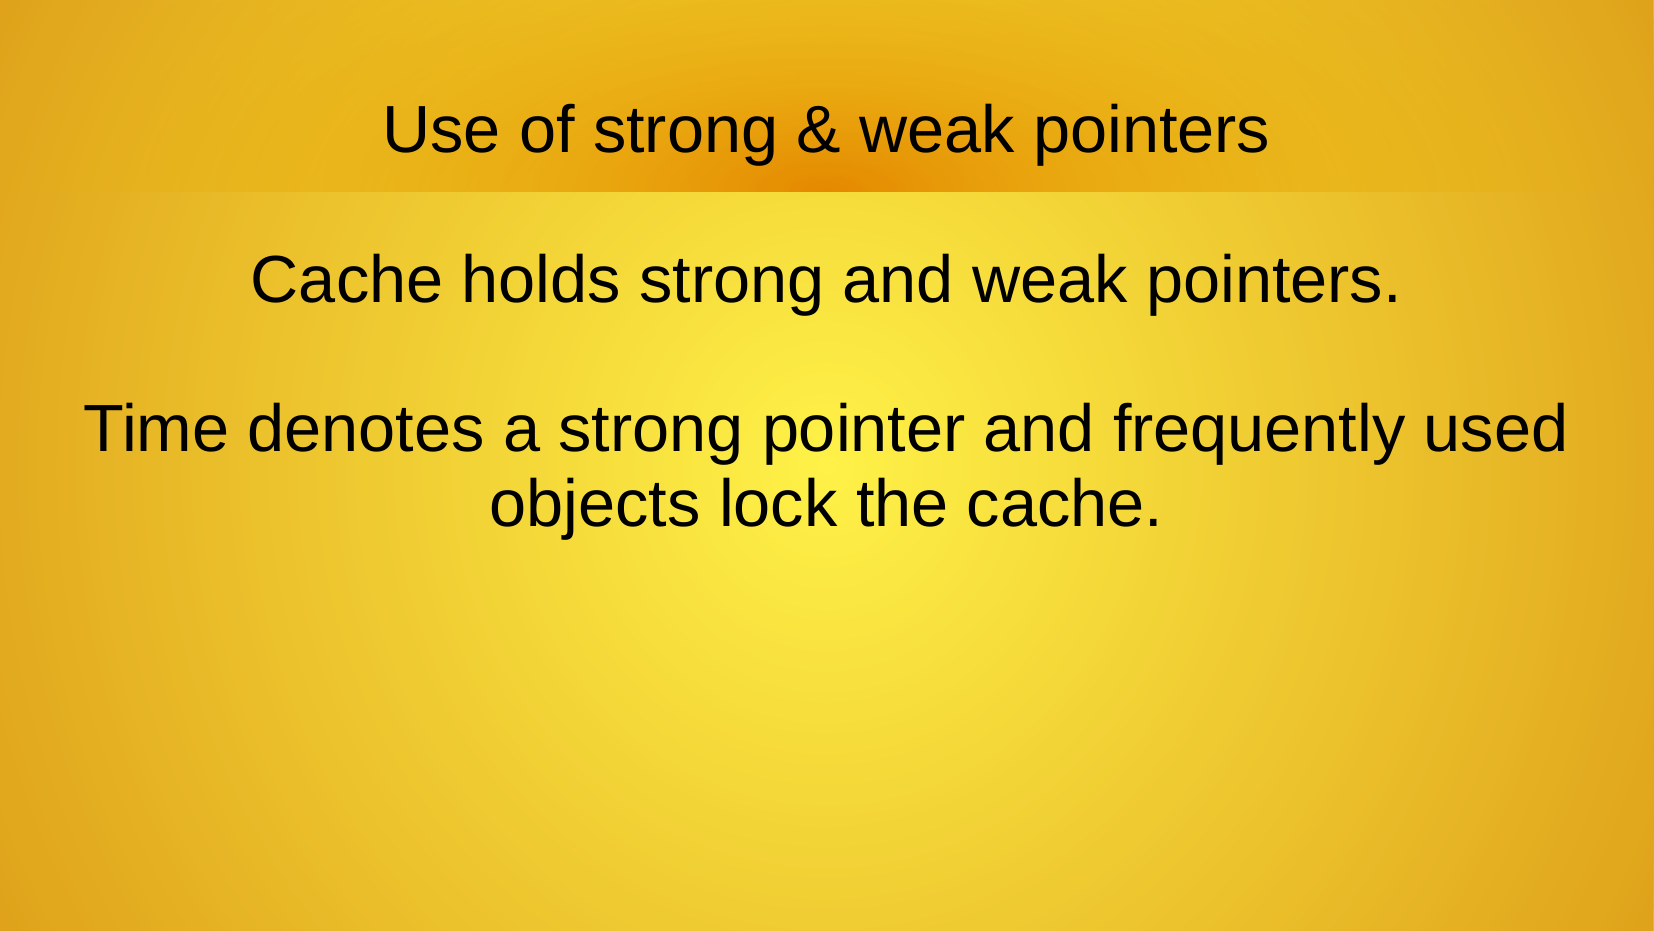

# Use of strong & weak pointers
Cache holds strong and weak pointers.
Time denotes a strong pointer and frequently used objects lock the cache.